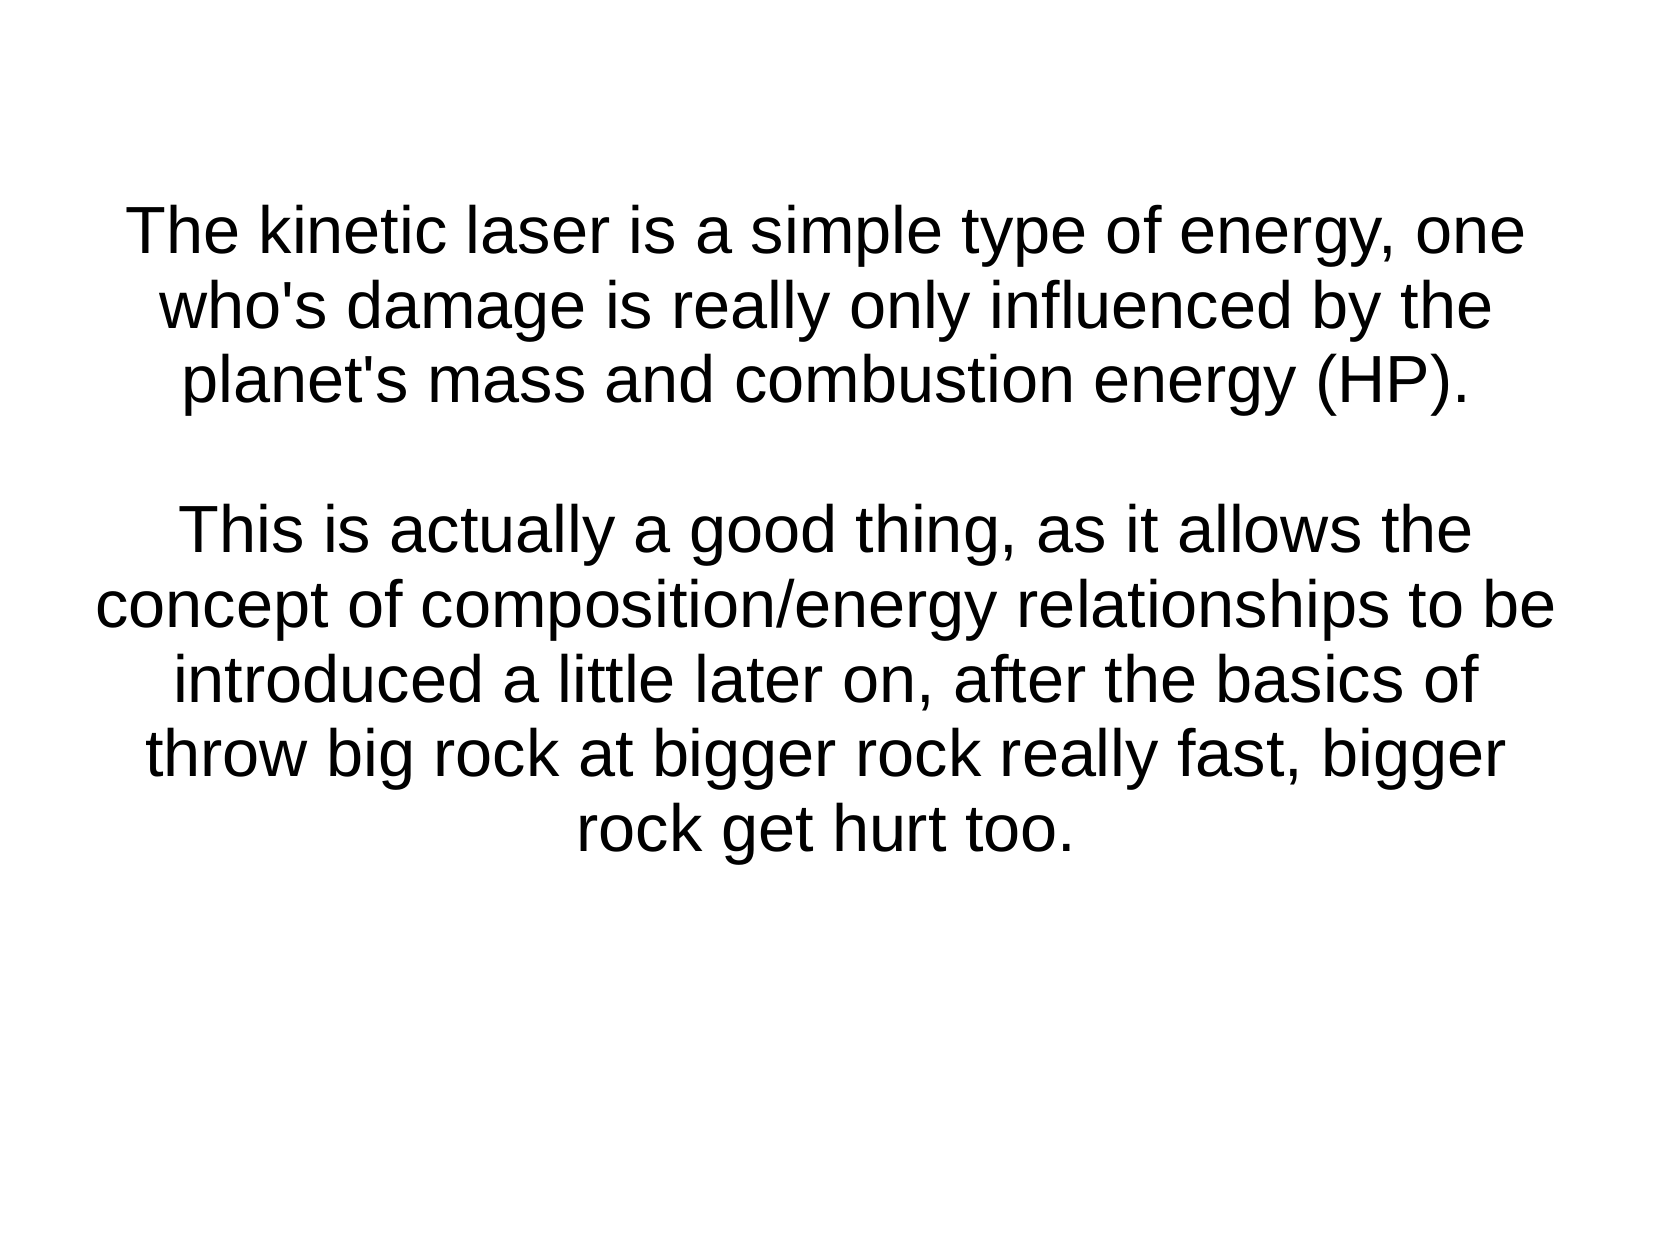

# The kinetic laser is a simple type of energy, one who's damage is really only influenced by the planet's mass and combustion energy (HP).
This is actually a good thing, as it allows the concept of composition/energy relationships to be introduced a little later on, after the basics of throw big rock at bigger rock really fast, bigger rock get hurt too.